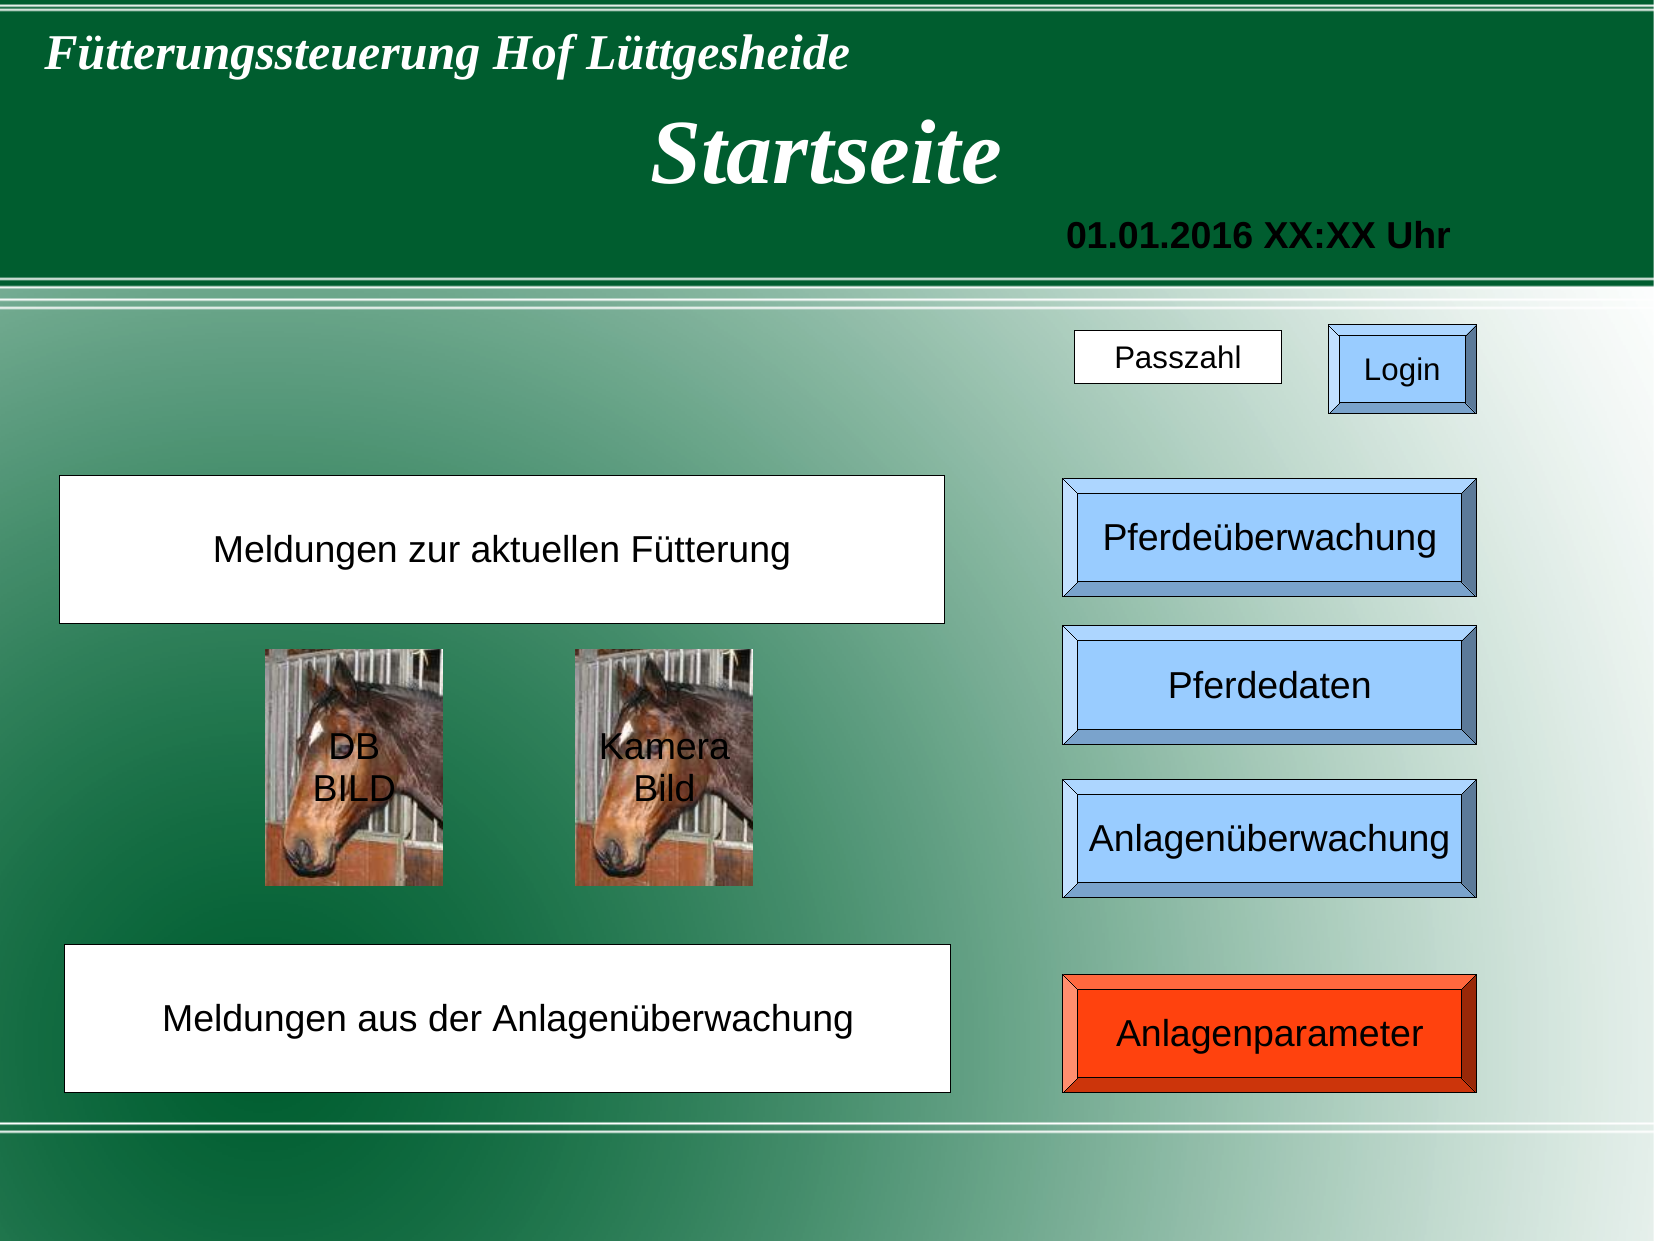

Fütterungssteuerung Hof Lüttgesheide
# Startseite
01.01.2016 XX:XX Uhr
Login
Passzahl
Meldungen zur aktuellen Fütterung
Pferdeüberwachung
Pferdedaten
DB
BILD
Kamera
Bild
Anlagenüberwachung
Meldungen aus der Anlagenüberwachung
Anlagenparameter